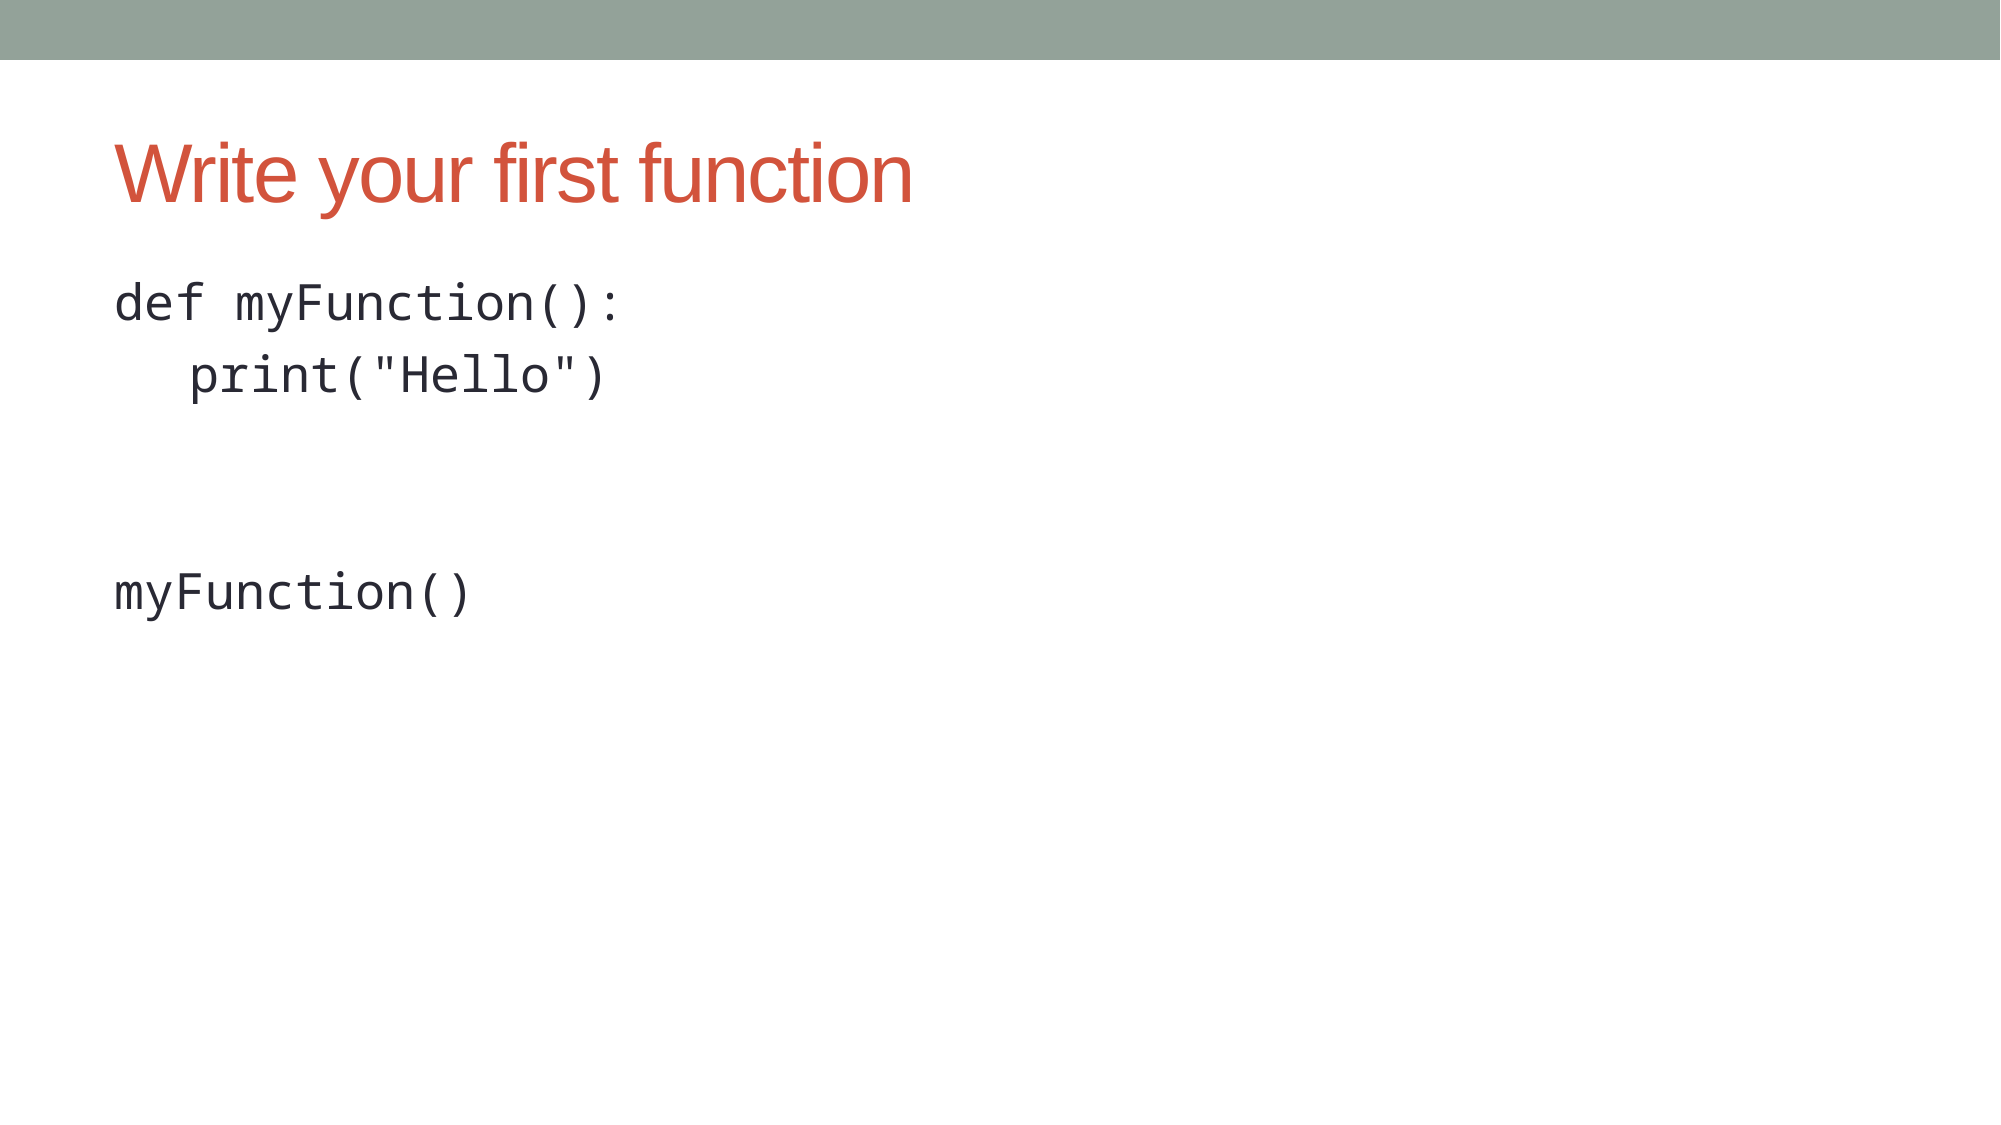

# Write your first function
def myFunction():
	print("Hello")
myFunction()